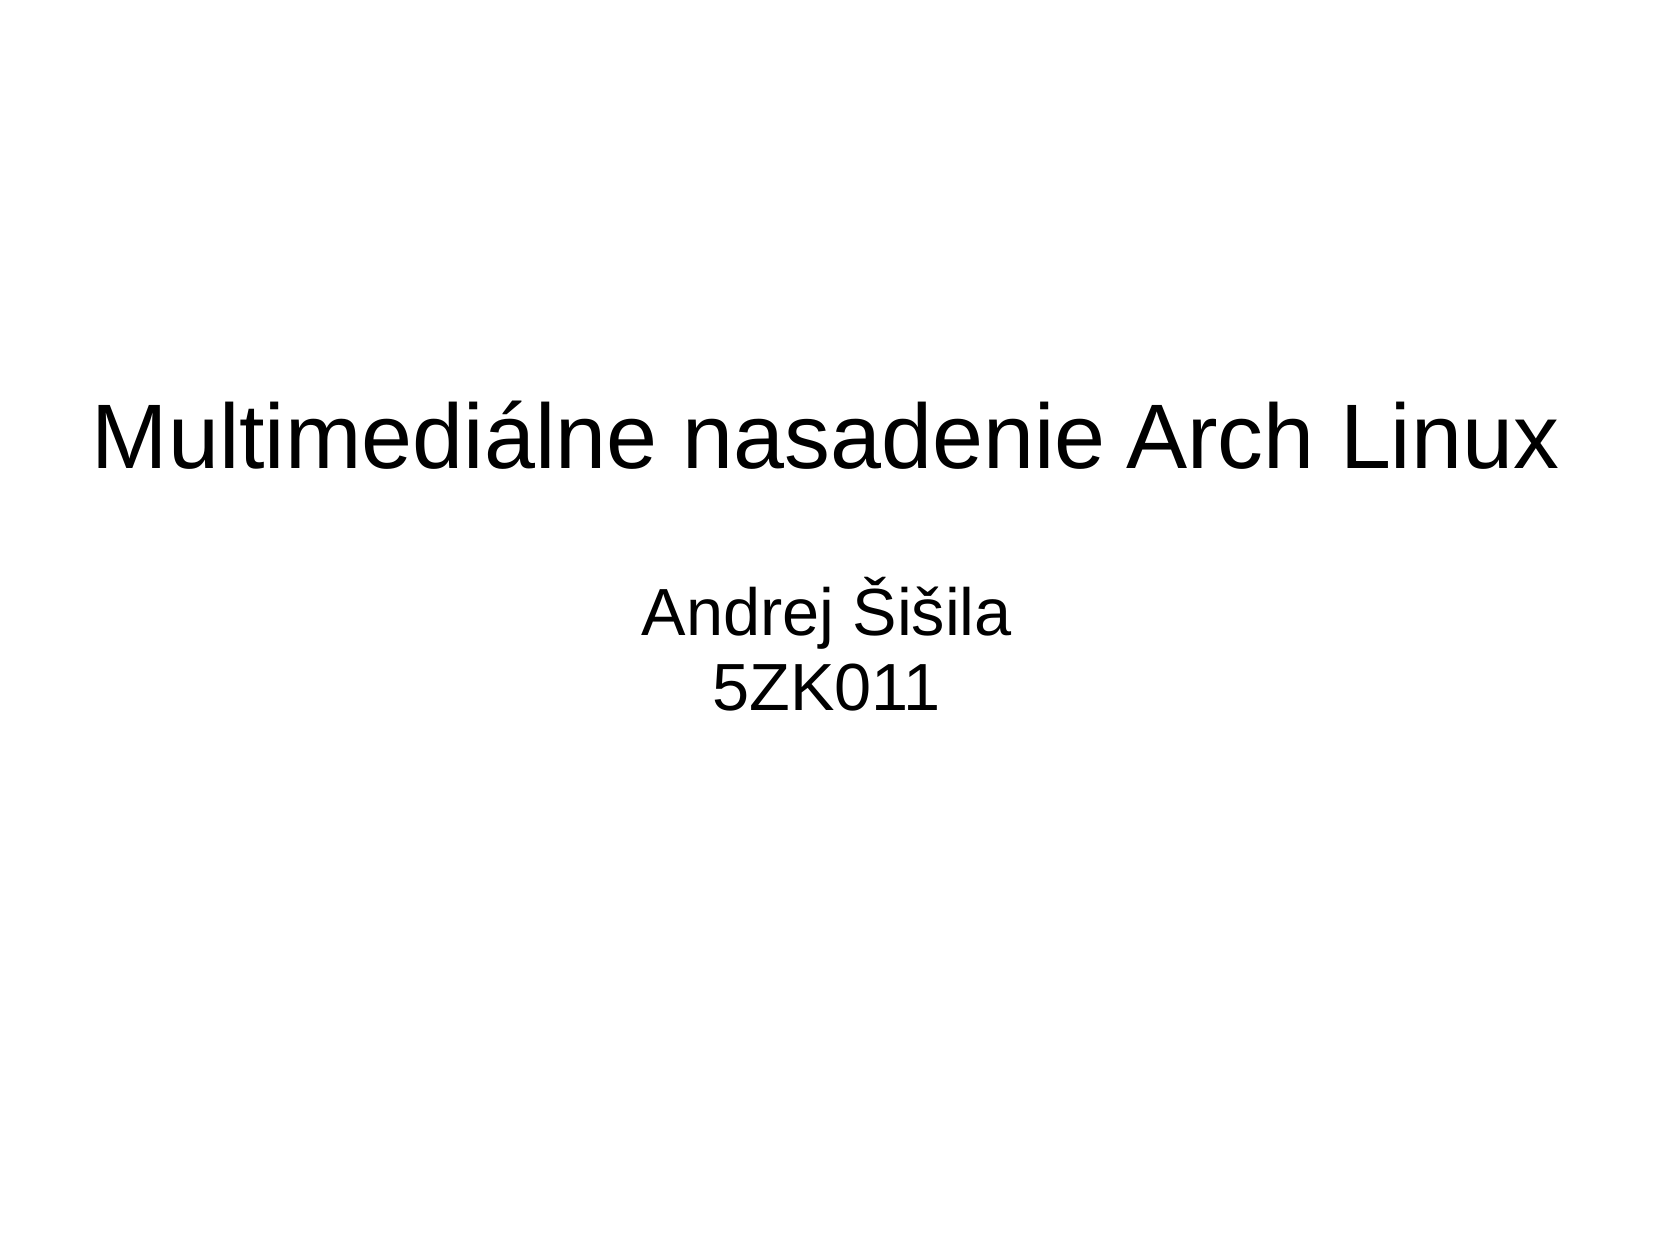

Andrej Šišila
5ZK011
# Multimediálne nasadenie Arch Linux